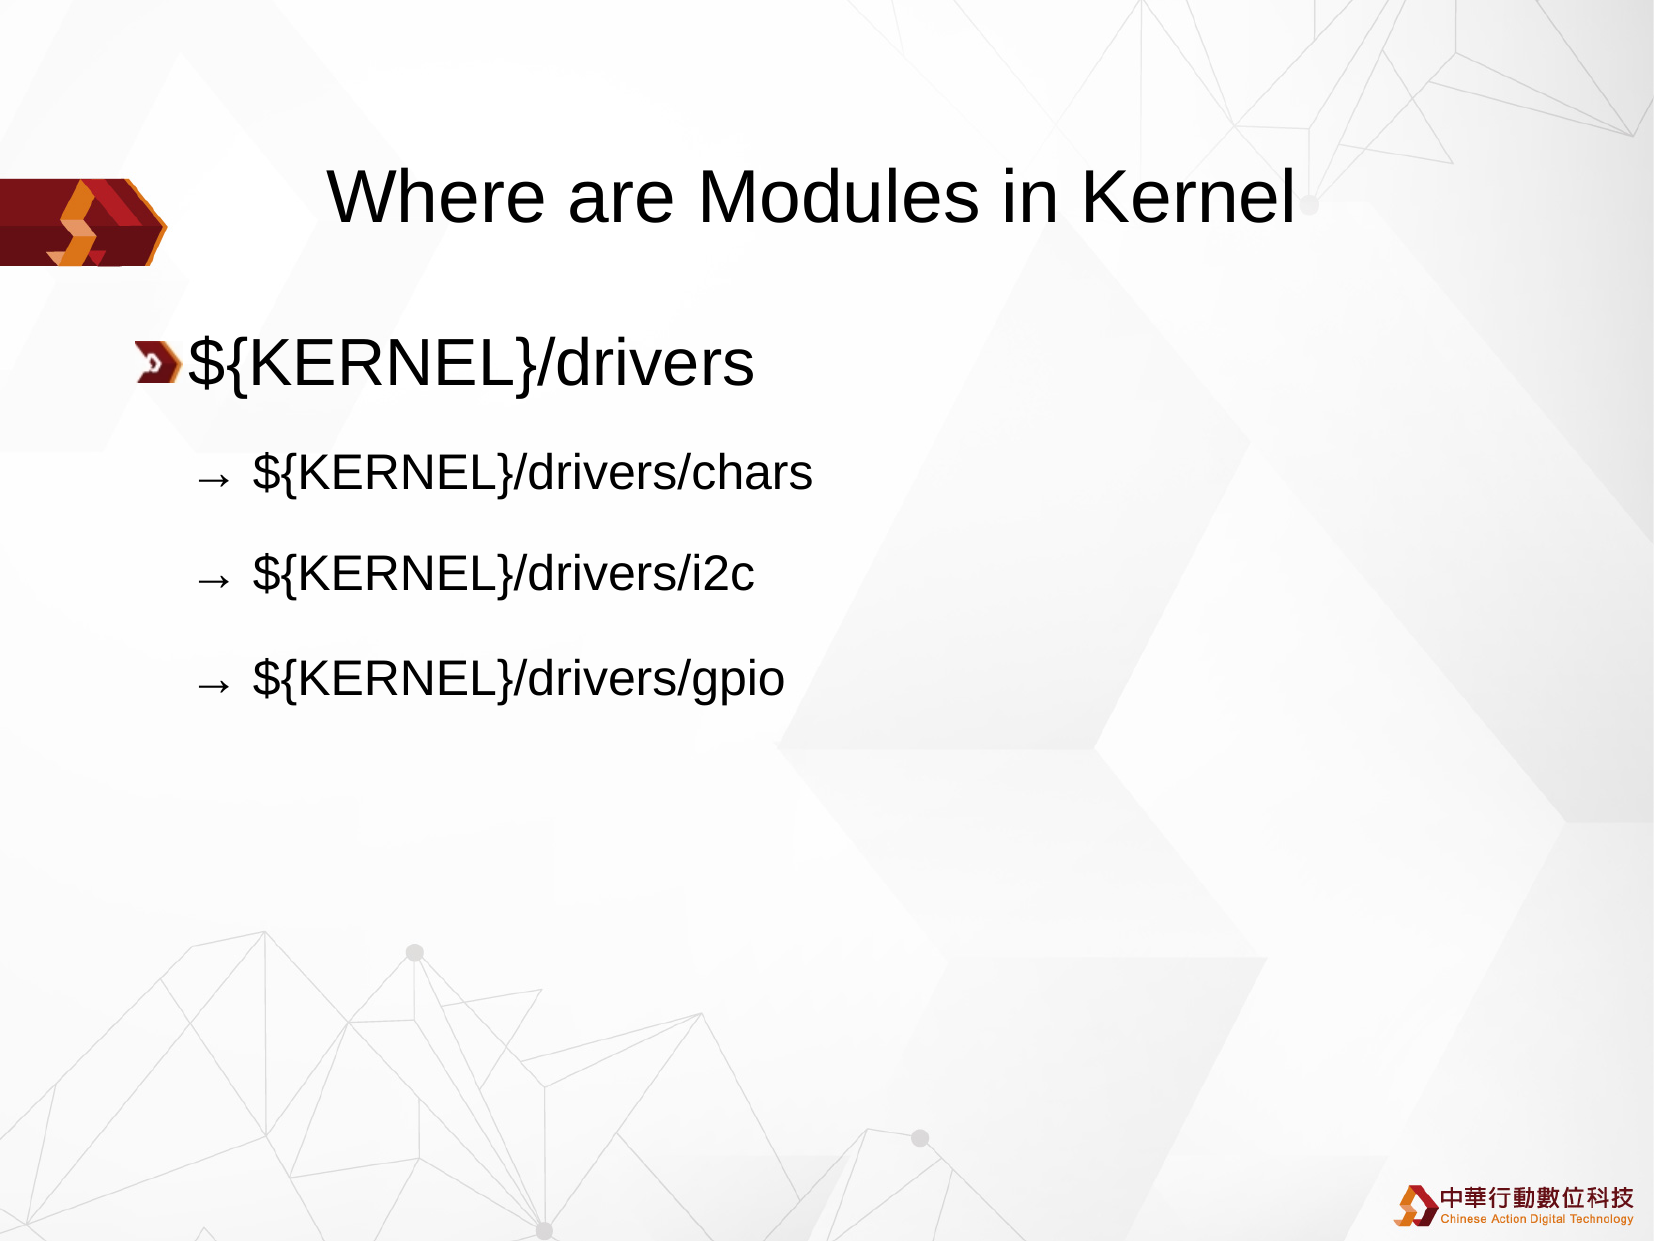

# Where are Modules in Kernel
${KERNEL}/drivers
→ ${KERNEL}/drivers/chars
→ ${KERNEL}/drivers/i2c
→ ${KERNEL}/drivers/gpio